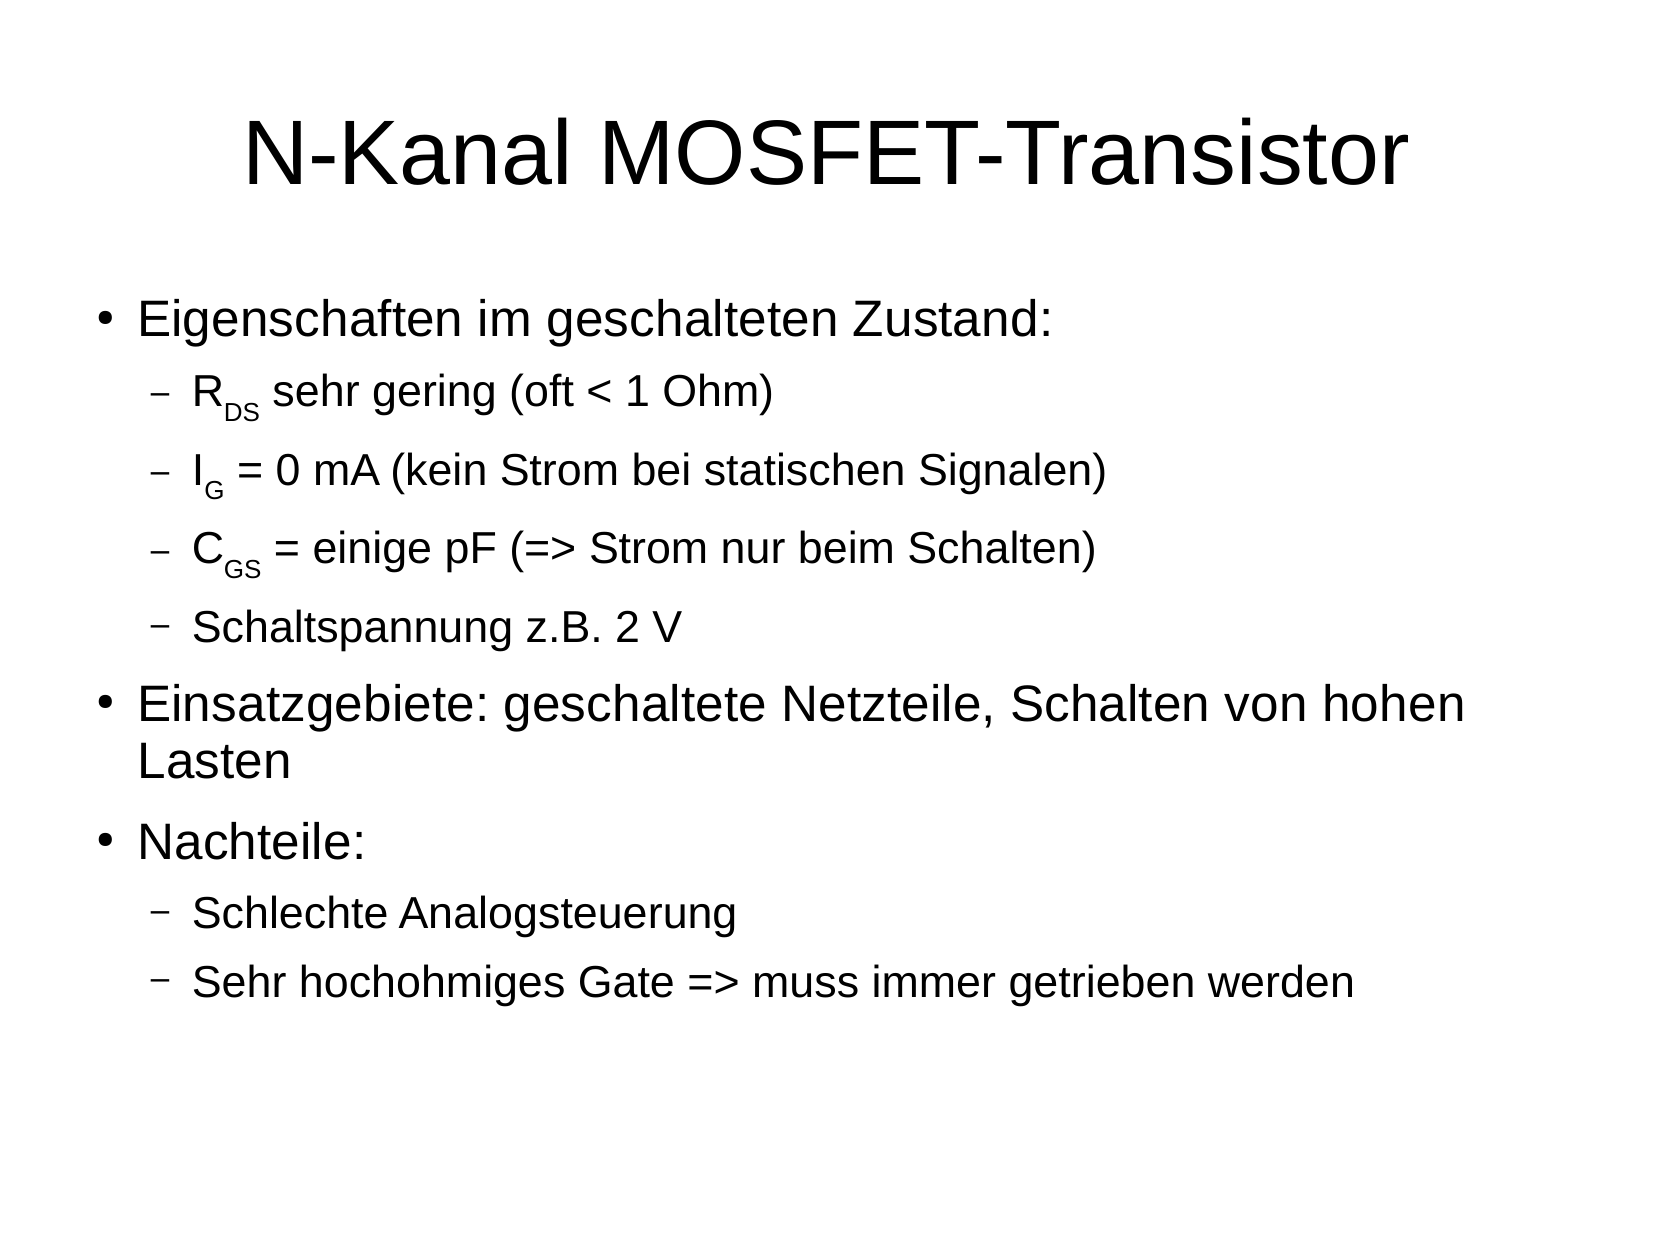

# N-Kanal MOSFET-Transistor
Eigenschaften im geschalteten Zustand:
RDS sehr gering (oft < 1 Ohm)
IG = 0 mA (kein Strom bei statischen Signalen)
CGS = einige pF (=> Strom nur beim Schalten)
Schaltspannung z.B. 2 V
Einsatzgebiete: geschaltete Netzteile, Schalten von hohen Lasten
Nachteile:
Schlechte Analogsteuerung
Sehr hochohmiges Gate => muss immer getrieben werden